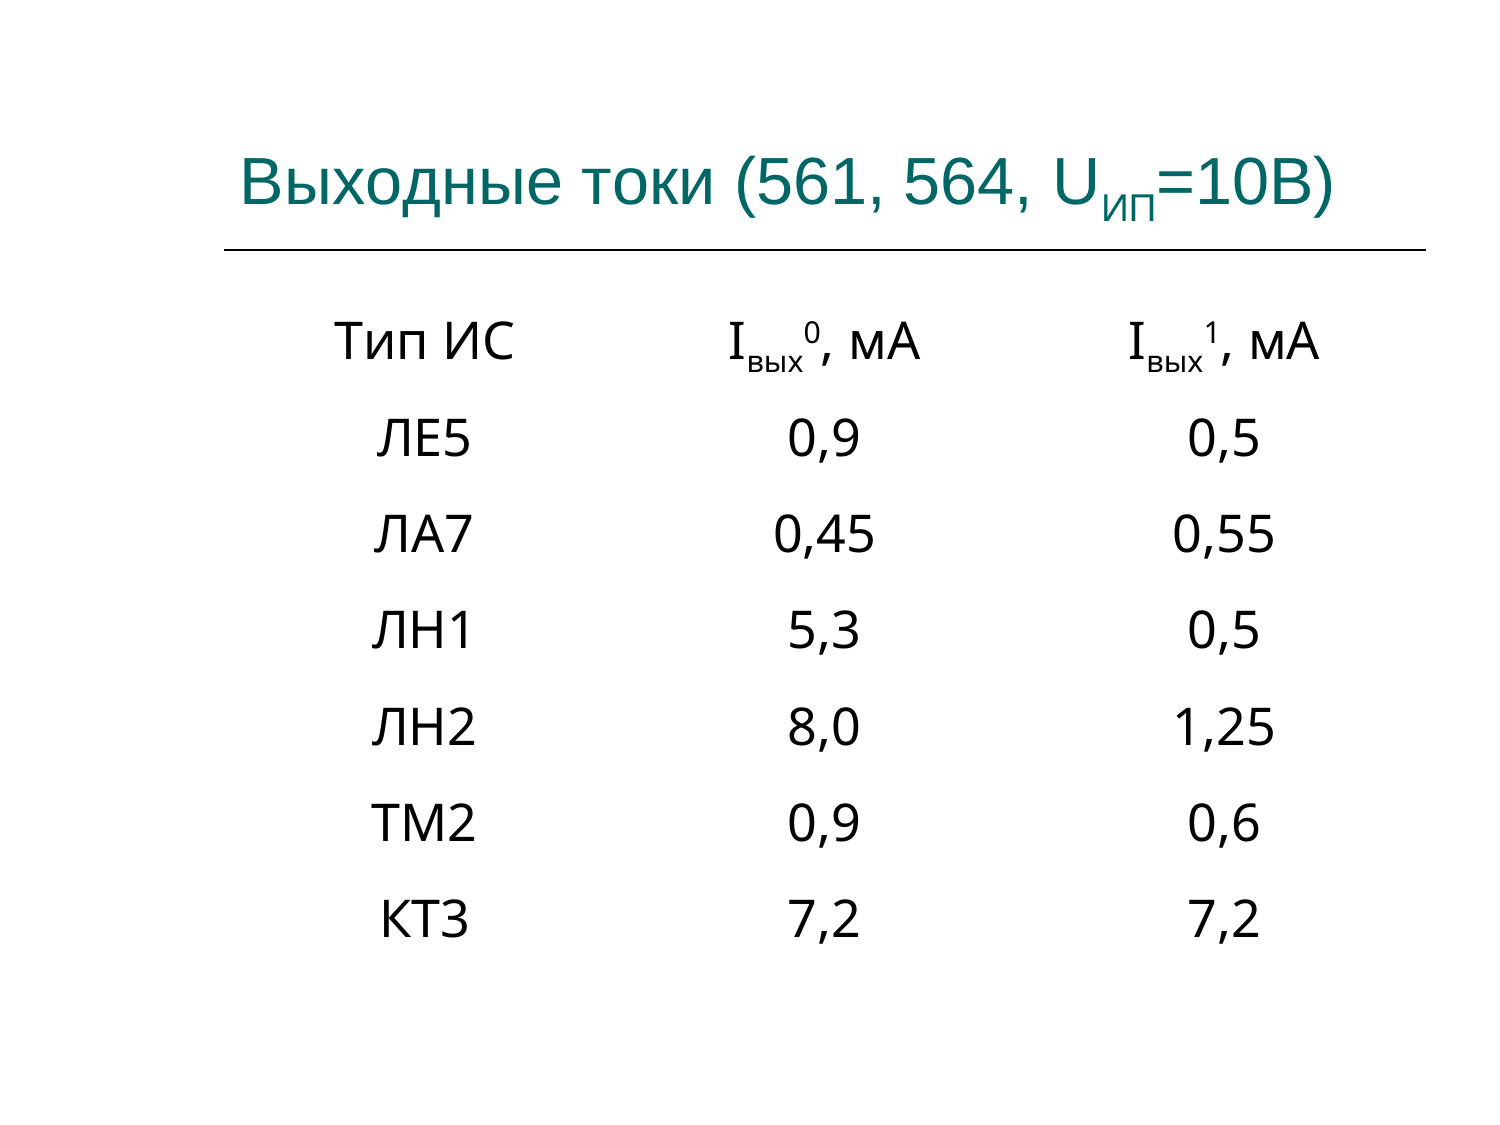

# Выходные токи (561, 564, UИП=10В)
| Тип ИС | Iвых0, мА | Iвых1, мА |
| --- | --- | --- |
| ЛЕ5 | 0,9 | 0,5 |
| ЛА7 | 0,45 | 0,55 |
| ЛН1 | 5,3 | 0,5 |
| ЛН2 | 8,0 | 1,25 |
| ТМ2 | 0,9 | 0,6 |
| КТ3 | 7,2 | 7,2 |